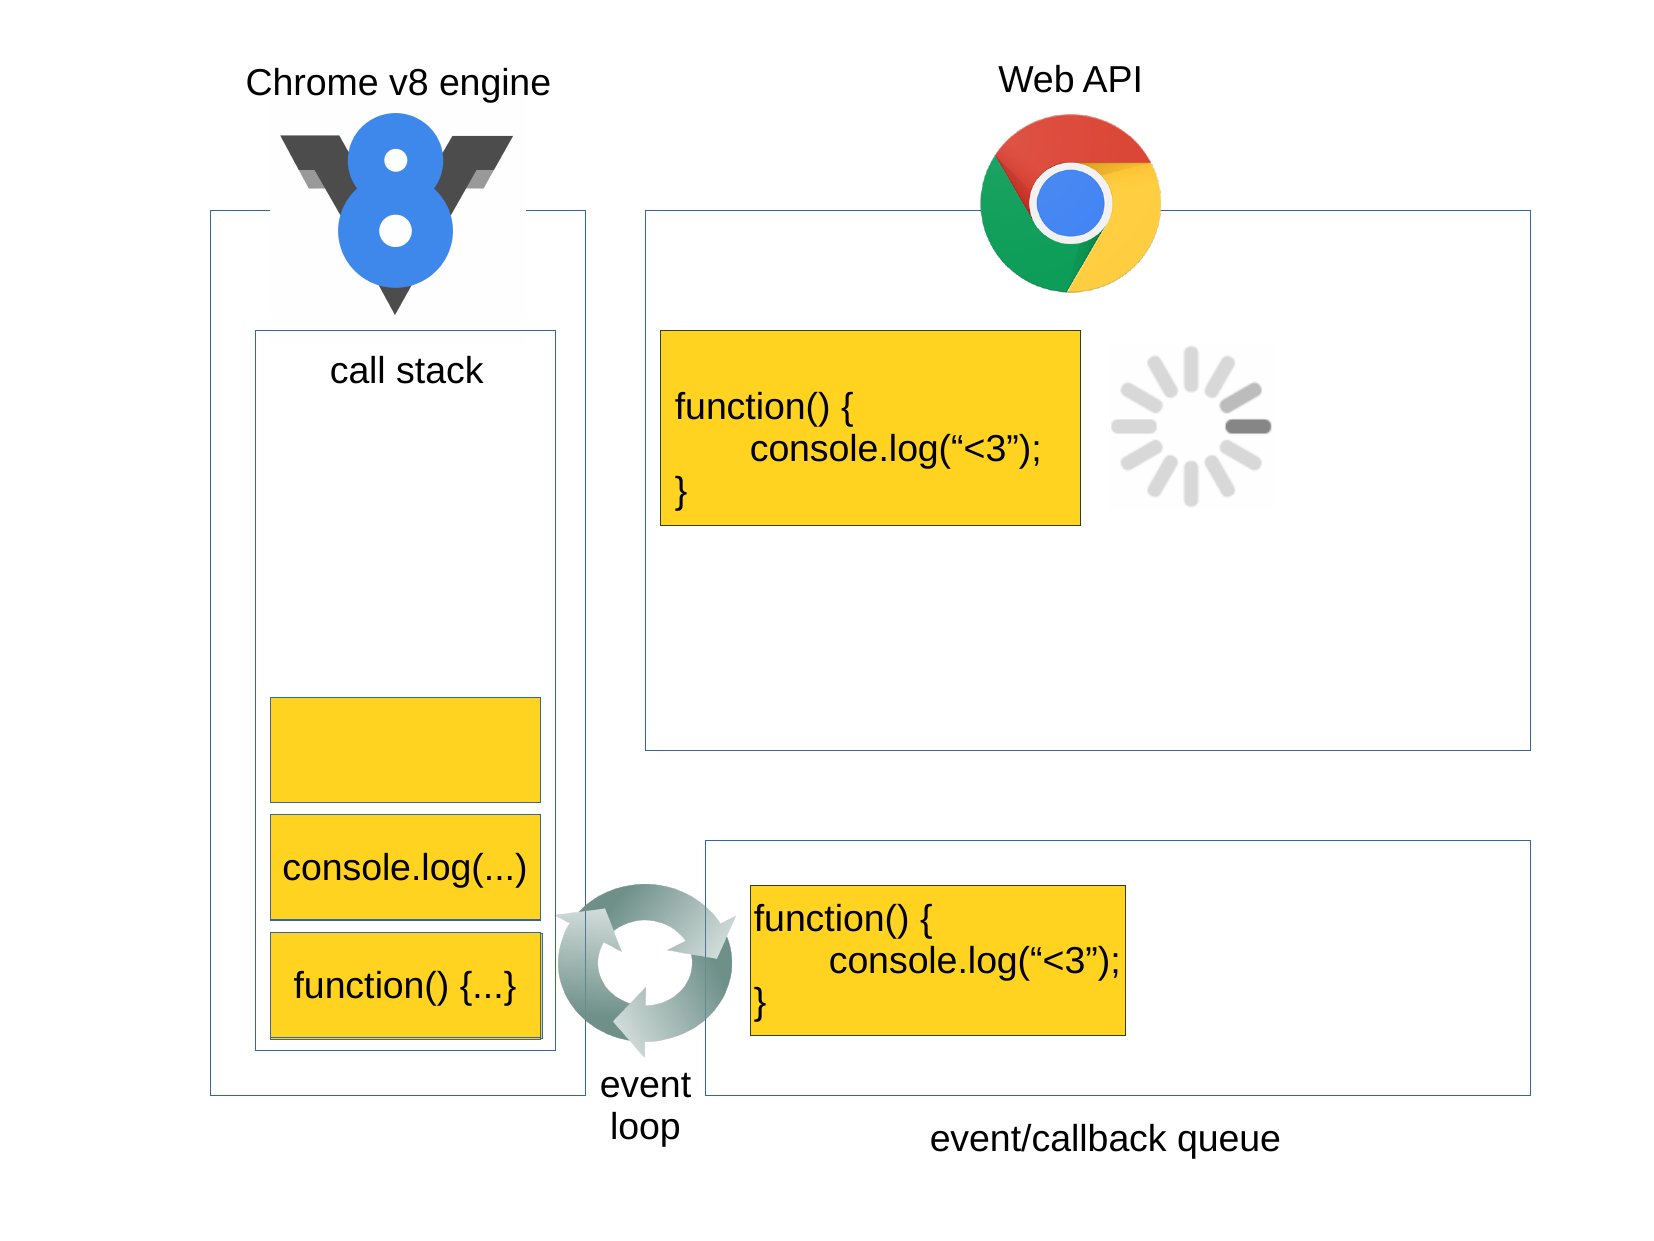

Web API
Chrome v8 engine
function() {
	console.log(“<3”);
}
call stack
console.log(...)
function() {
	console.log(“<3”);
}
function() {...}
setTimeout(...)
event
loop
event/callback queue